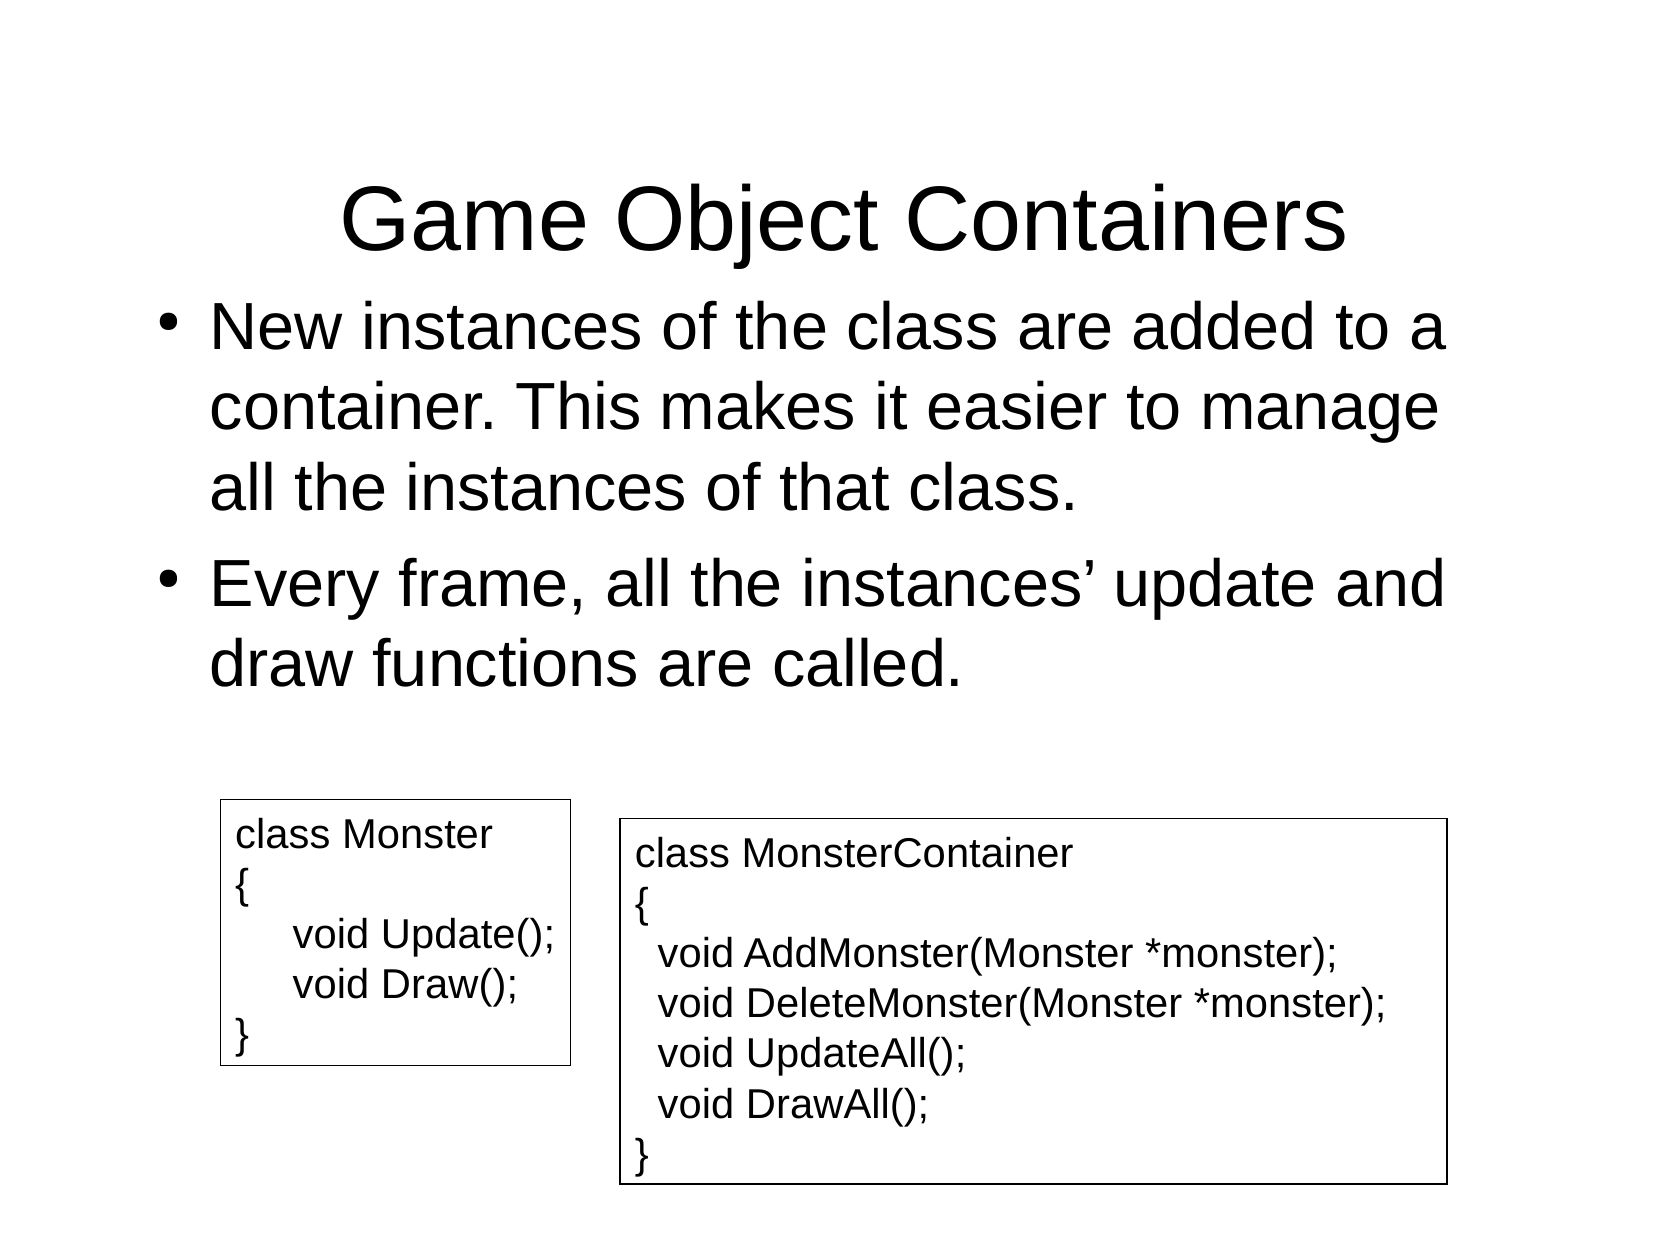

# Game Object Containers
New instances of the class are added to a container. This makes it easier to manage all the instances of that class.
Every frame, all the instances’ update and draw functions are called.
class Monster
{
 void Update();
 void Draw();
}
class MonsterContainer
{
 void AddMonster(Monster *monster);
 void DeleteMonster(Monster *monster);
 void UpdateAll();
 void DrawAll();
}